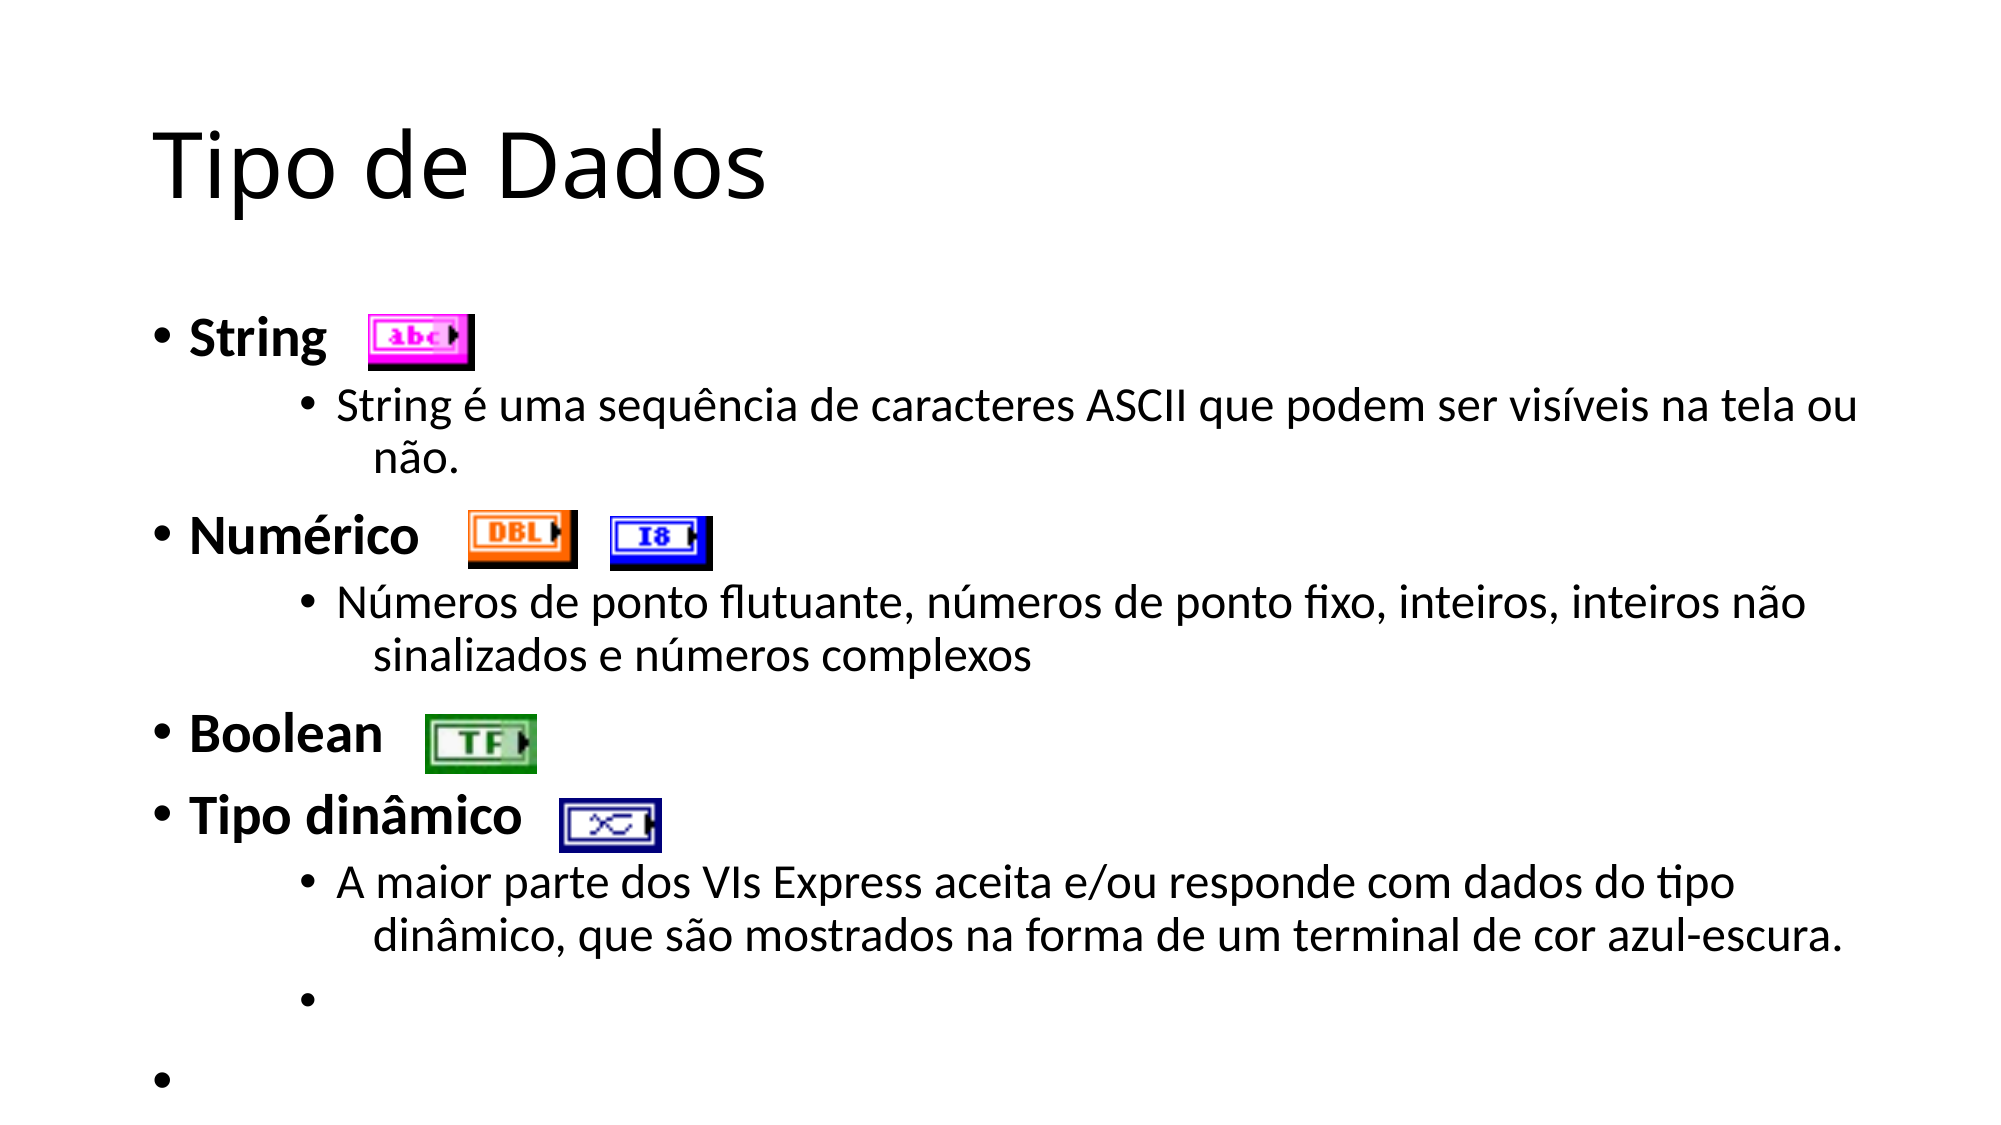

# Tipo de Dados
String
String é uma sequência de caracteres ASCII que podem ser visíveis na tela ou não.
Numérico
Números de ponto flutuante, números de ponto fixo, inteiros, inteiros não sinalizados e números complexos
Boolean
Tipo dinâmico
A maior parte dos VIs Express aceita e/ou responde com dados do tipo dinâmico, que são mostrados na forma de um terminal de cor azul-escura.